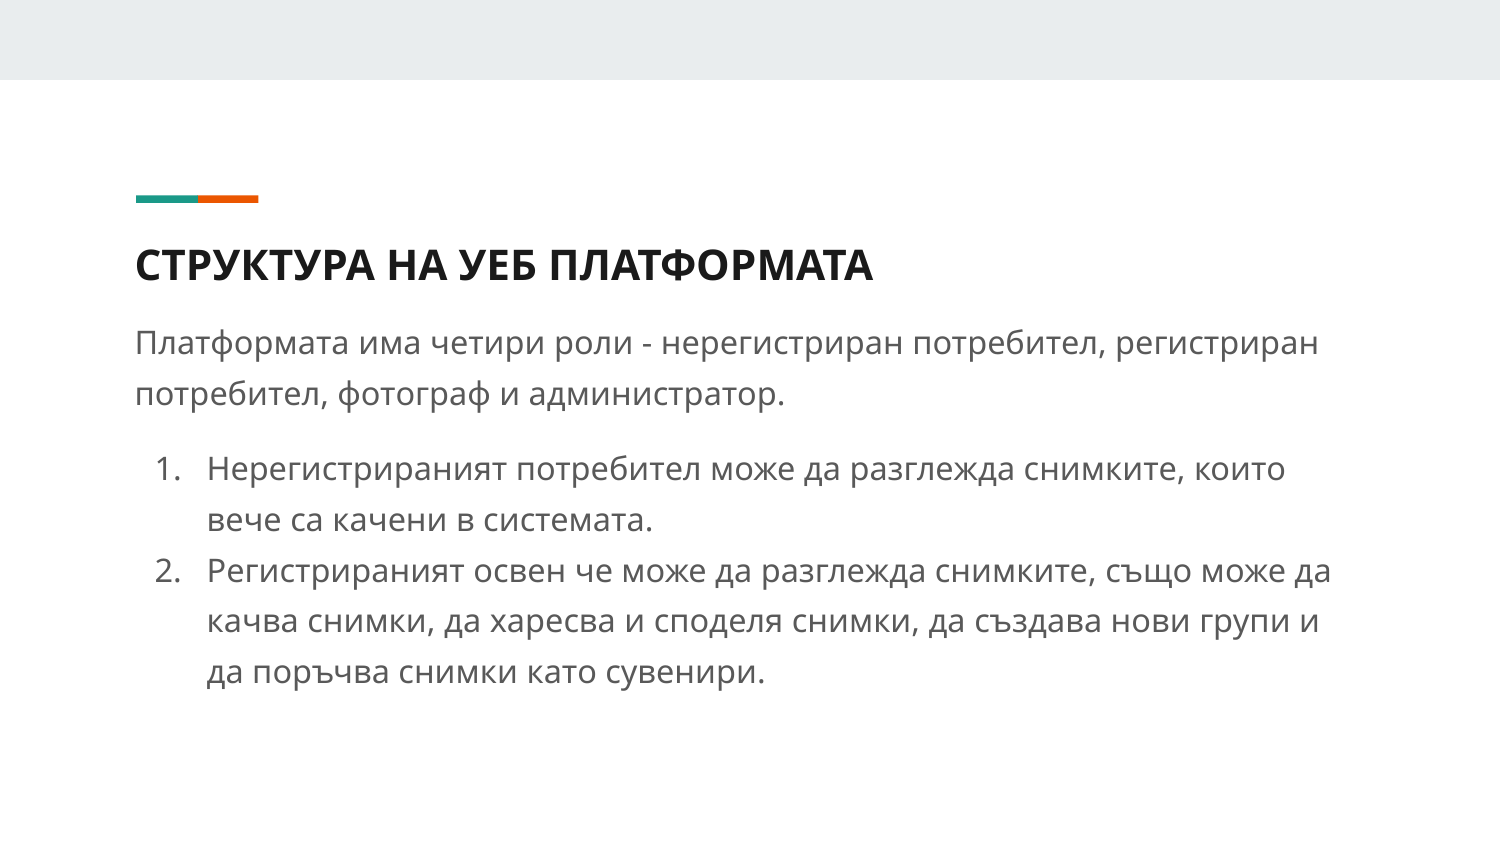

# СТРУКТУРА НА УЕБ ПЛАТФОРМАТА
Платформата има четири роли - нерегистриран потребител, регистриран потребител, фотограф и администратор.
Нерегистрираният потребител може да разглежда снимките, които вече са качени в системата.
Регистрираният освен че може да разглежда снимките, също може да качва снимки, да харесва и споделя снимки, да създава нови групи и да поръчва снимки като сувенири.